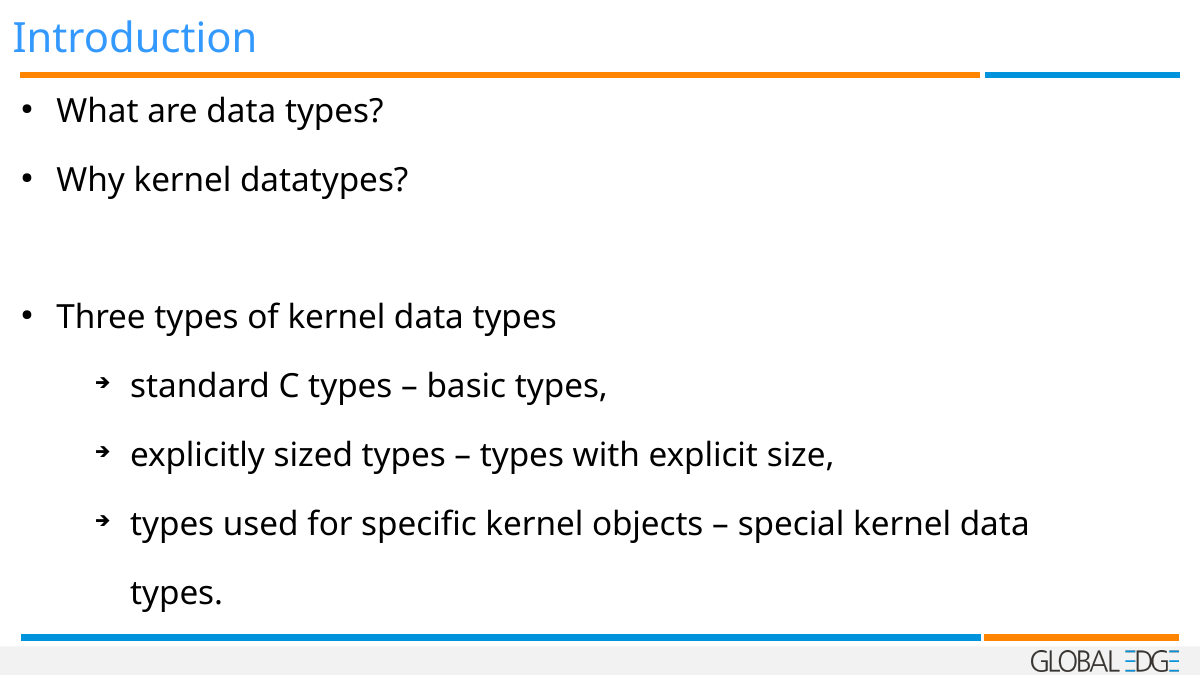

# Introduction
What are data types?
Why kernel datatypes?
Three types of kernel data types
standard C types – basic types,
explicitly sized types – types with explicit size,
types used for specific kernel objects – special kernel data
types.